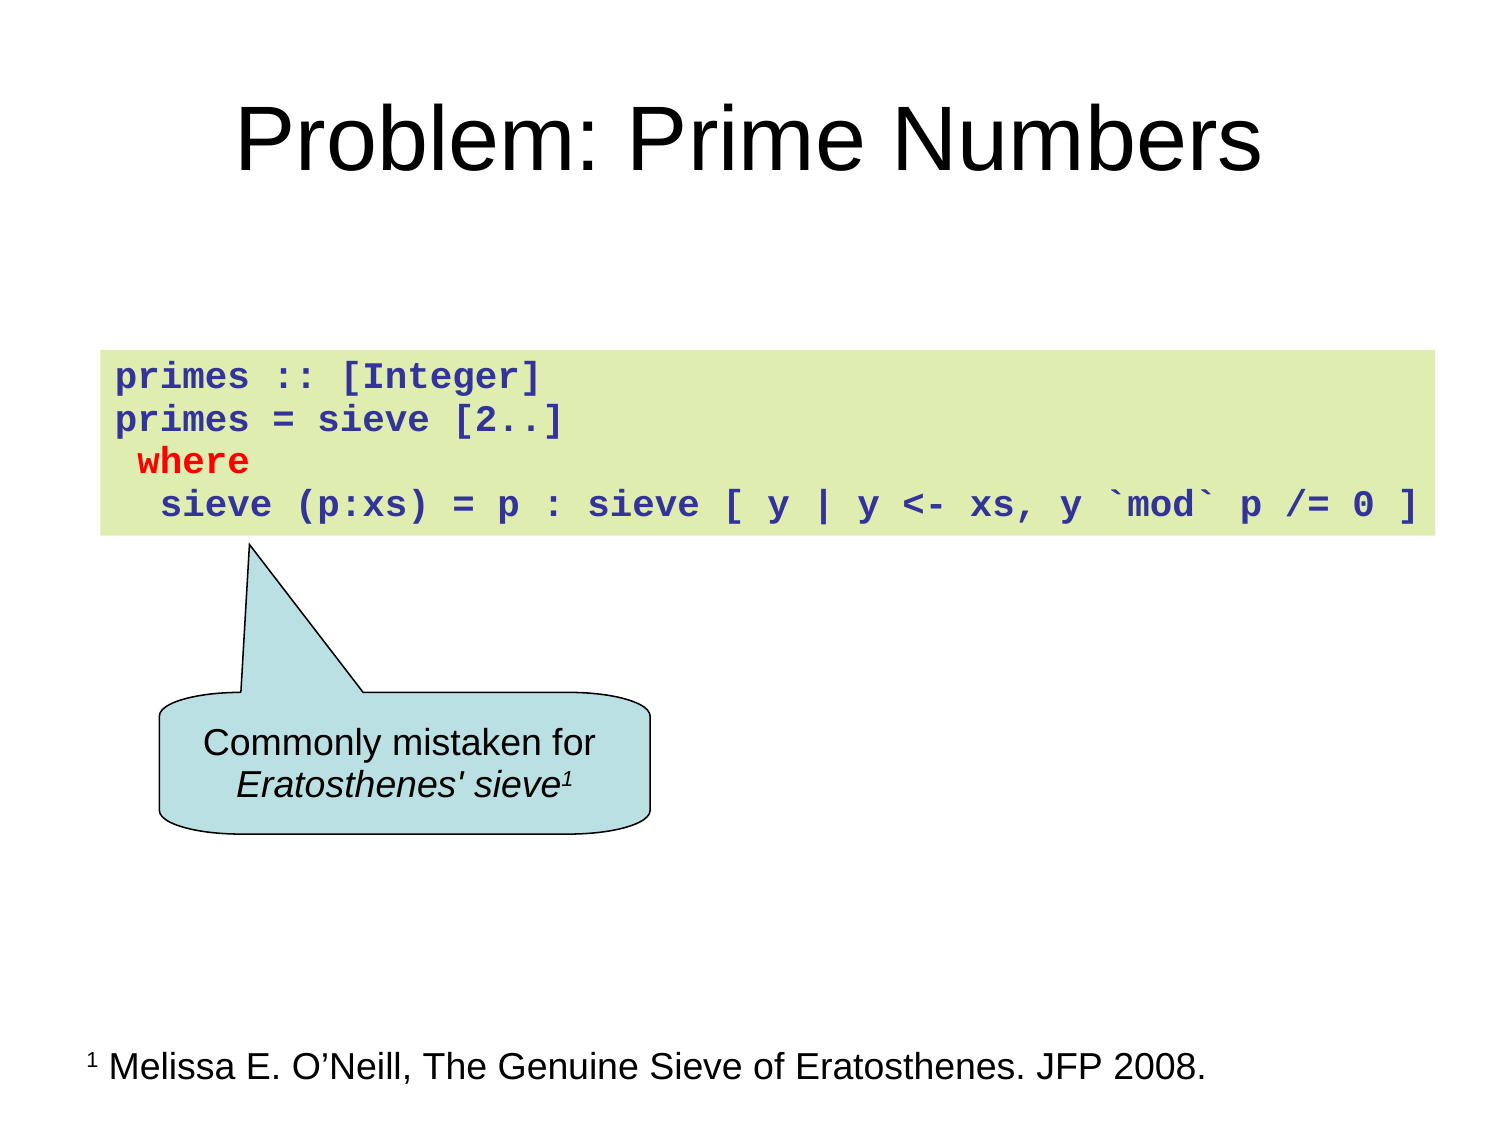

# Problem: Prime Numbers
primes :: [Integer]
primes = sieve [2..]
 where
 sieve (p:xs) = p : sieve [ y | y <- xs, y `mod` p /= 0 ]
Commonly mistaken for Eratosthenes' sieve1
1 Melissa E. O’Neill, The Genuine Sieve of Eratosthenes. JFP 2008.